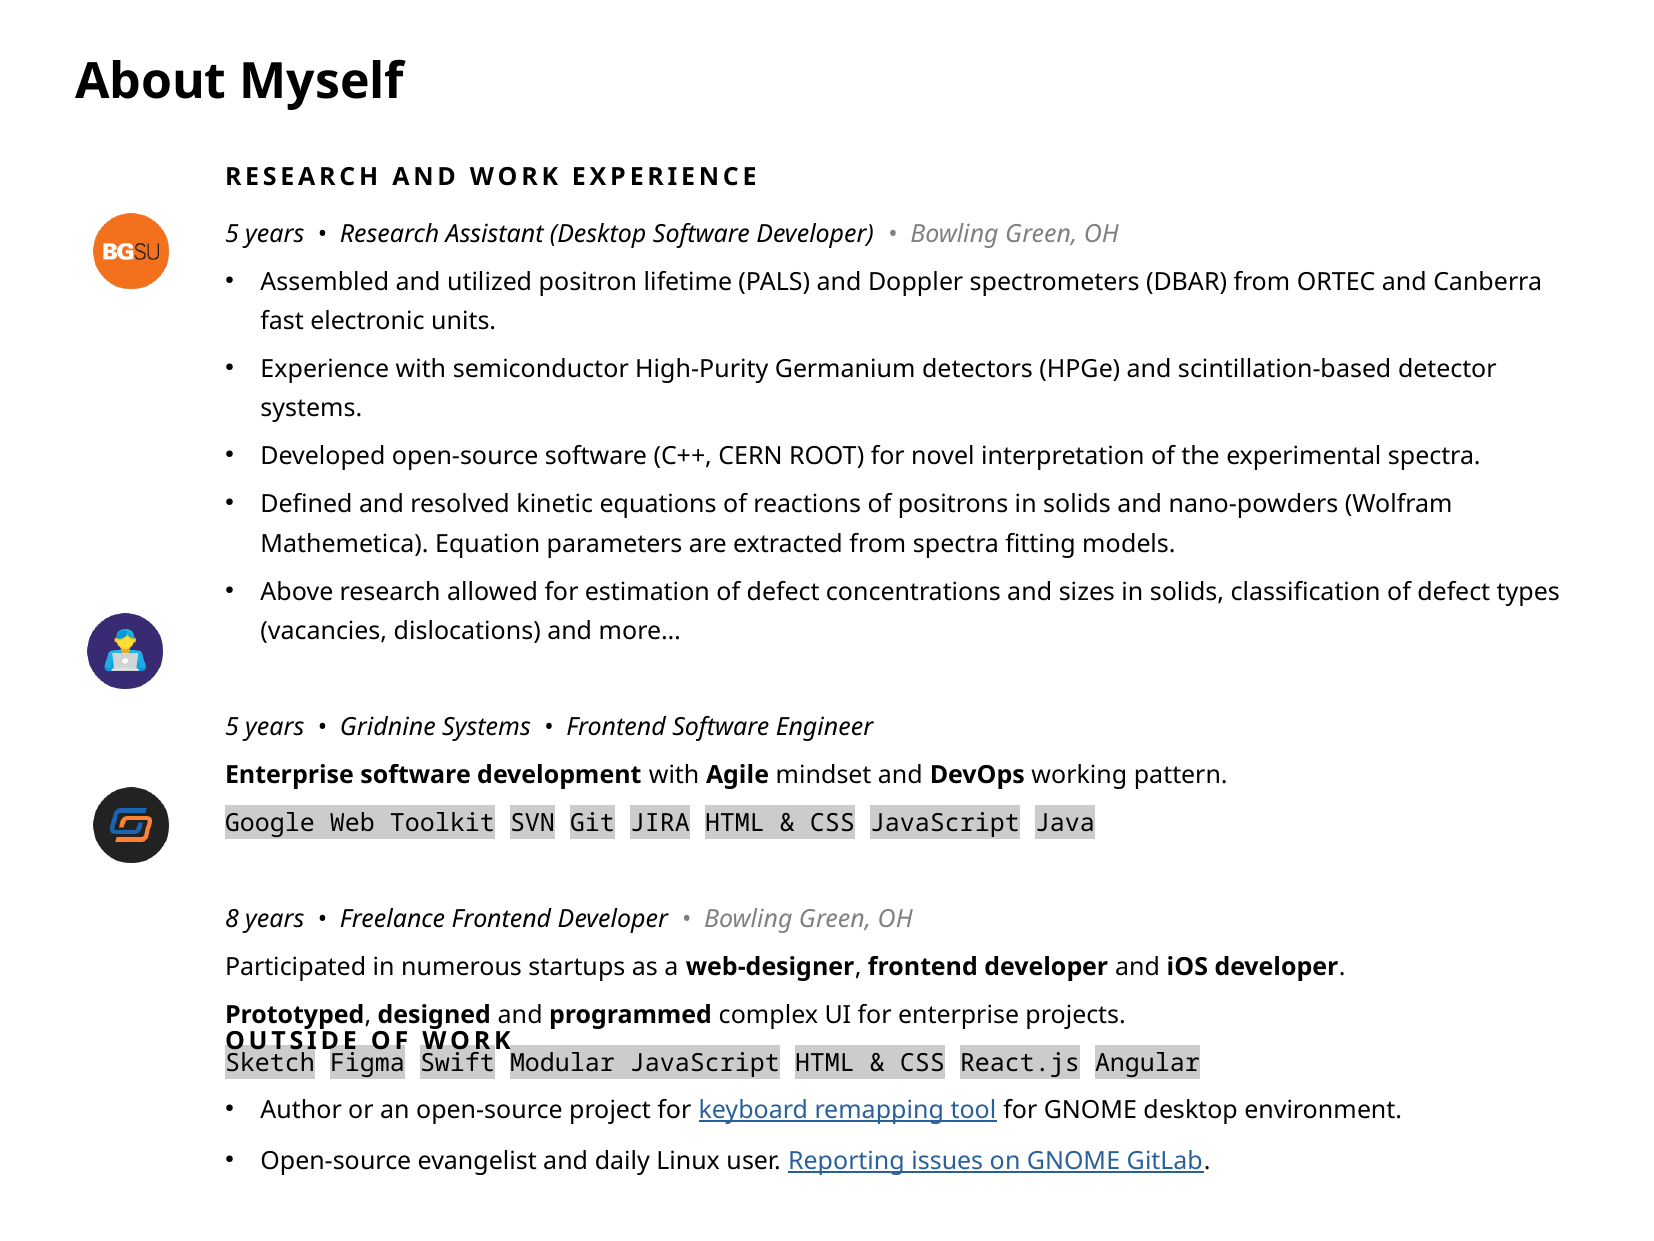

About Myself
RESEARCH AND WORK EXPERIENCE
5 years • Research Assistant (Desktop Software Developer) • Bowling Green, OH
Assembled and utilized positron lifetime (PALS) and Doppler spectrometers (DBAR) from ORTEC and Canberra fast electronic units.
Experience with semiconductor High-Purity Germanium detectors (HPGe) and scintillation-based detector systems.
Developed open-source software (C++, CERN ROOT) for novel interpretation of the experimental spectra.
Defined and resolved kinetic equations of reactions of positrons in solids and nano-powders (Wolfram Mathemetica). Equation parameters are extracted from spectra fitting models.
Above research allowed for estimation of defect concentrations and sizes in solids, classification of defect types (vacancies, dislocations) and more…
5 years • Gridnine Systems • Frontend Software Engineer
Enterprise software development with Agile mindset and DevOps working pattern.
Google Web Toolkit SVN Git JIRA HTML & CSS JavaScript Java
8 years • Freelance Frontend Developer • Bowling Green, OH
Participated in numerous startups as a web-designer, frontend developer and iOS developer.
Prototyped, designed and programmed complex UI for enterprise projects.
Sketch Figma Swift Modular JavaScript HTML & CSS React.js Angular
OUTSIDE OF WORK
Author or an open-source project for keyboard remapping tool for GNOME desktop environment.
Open-source evangelist and daily Linux user. Reporting issues on GNOME GitLab.